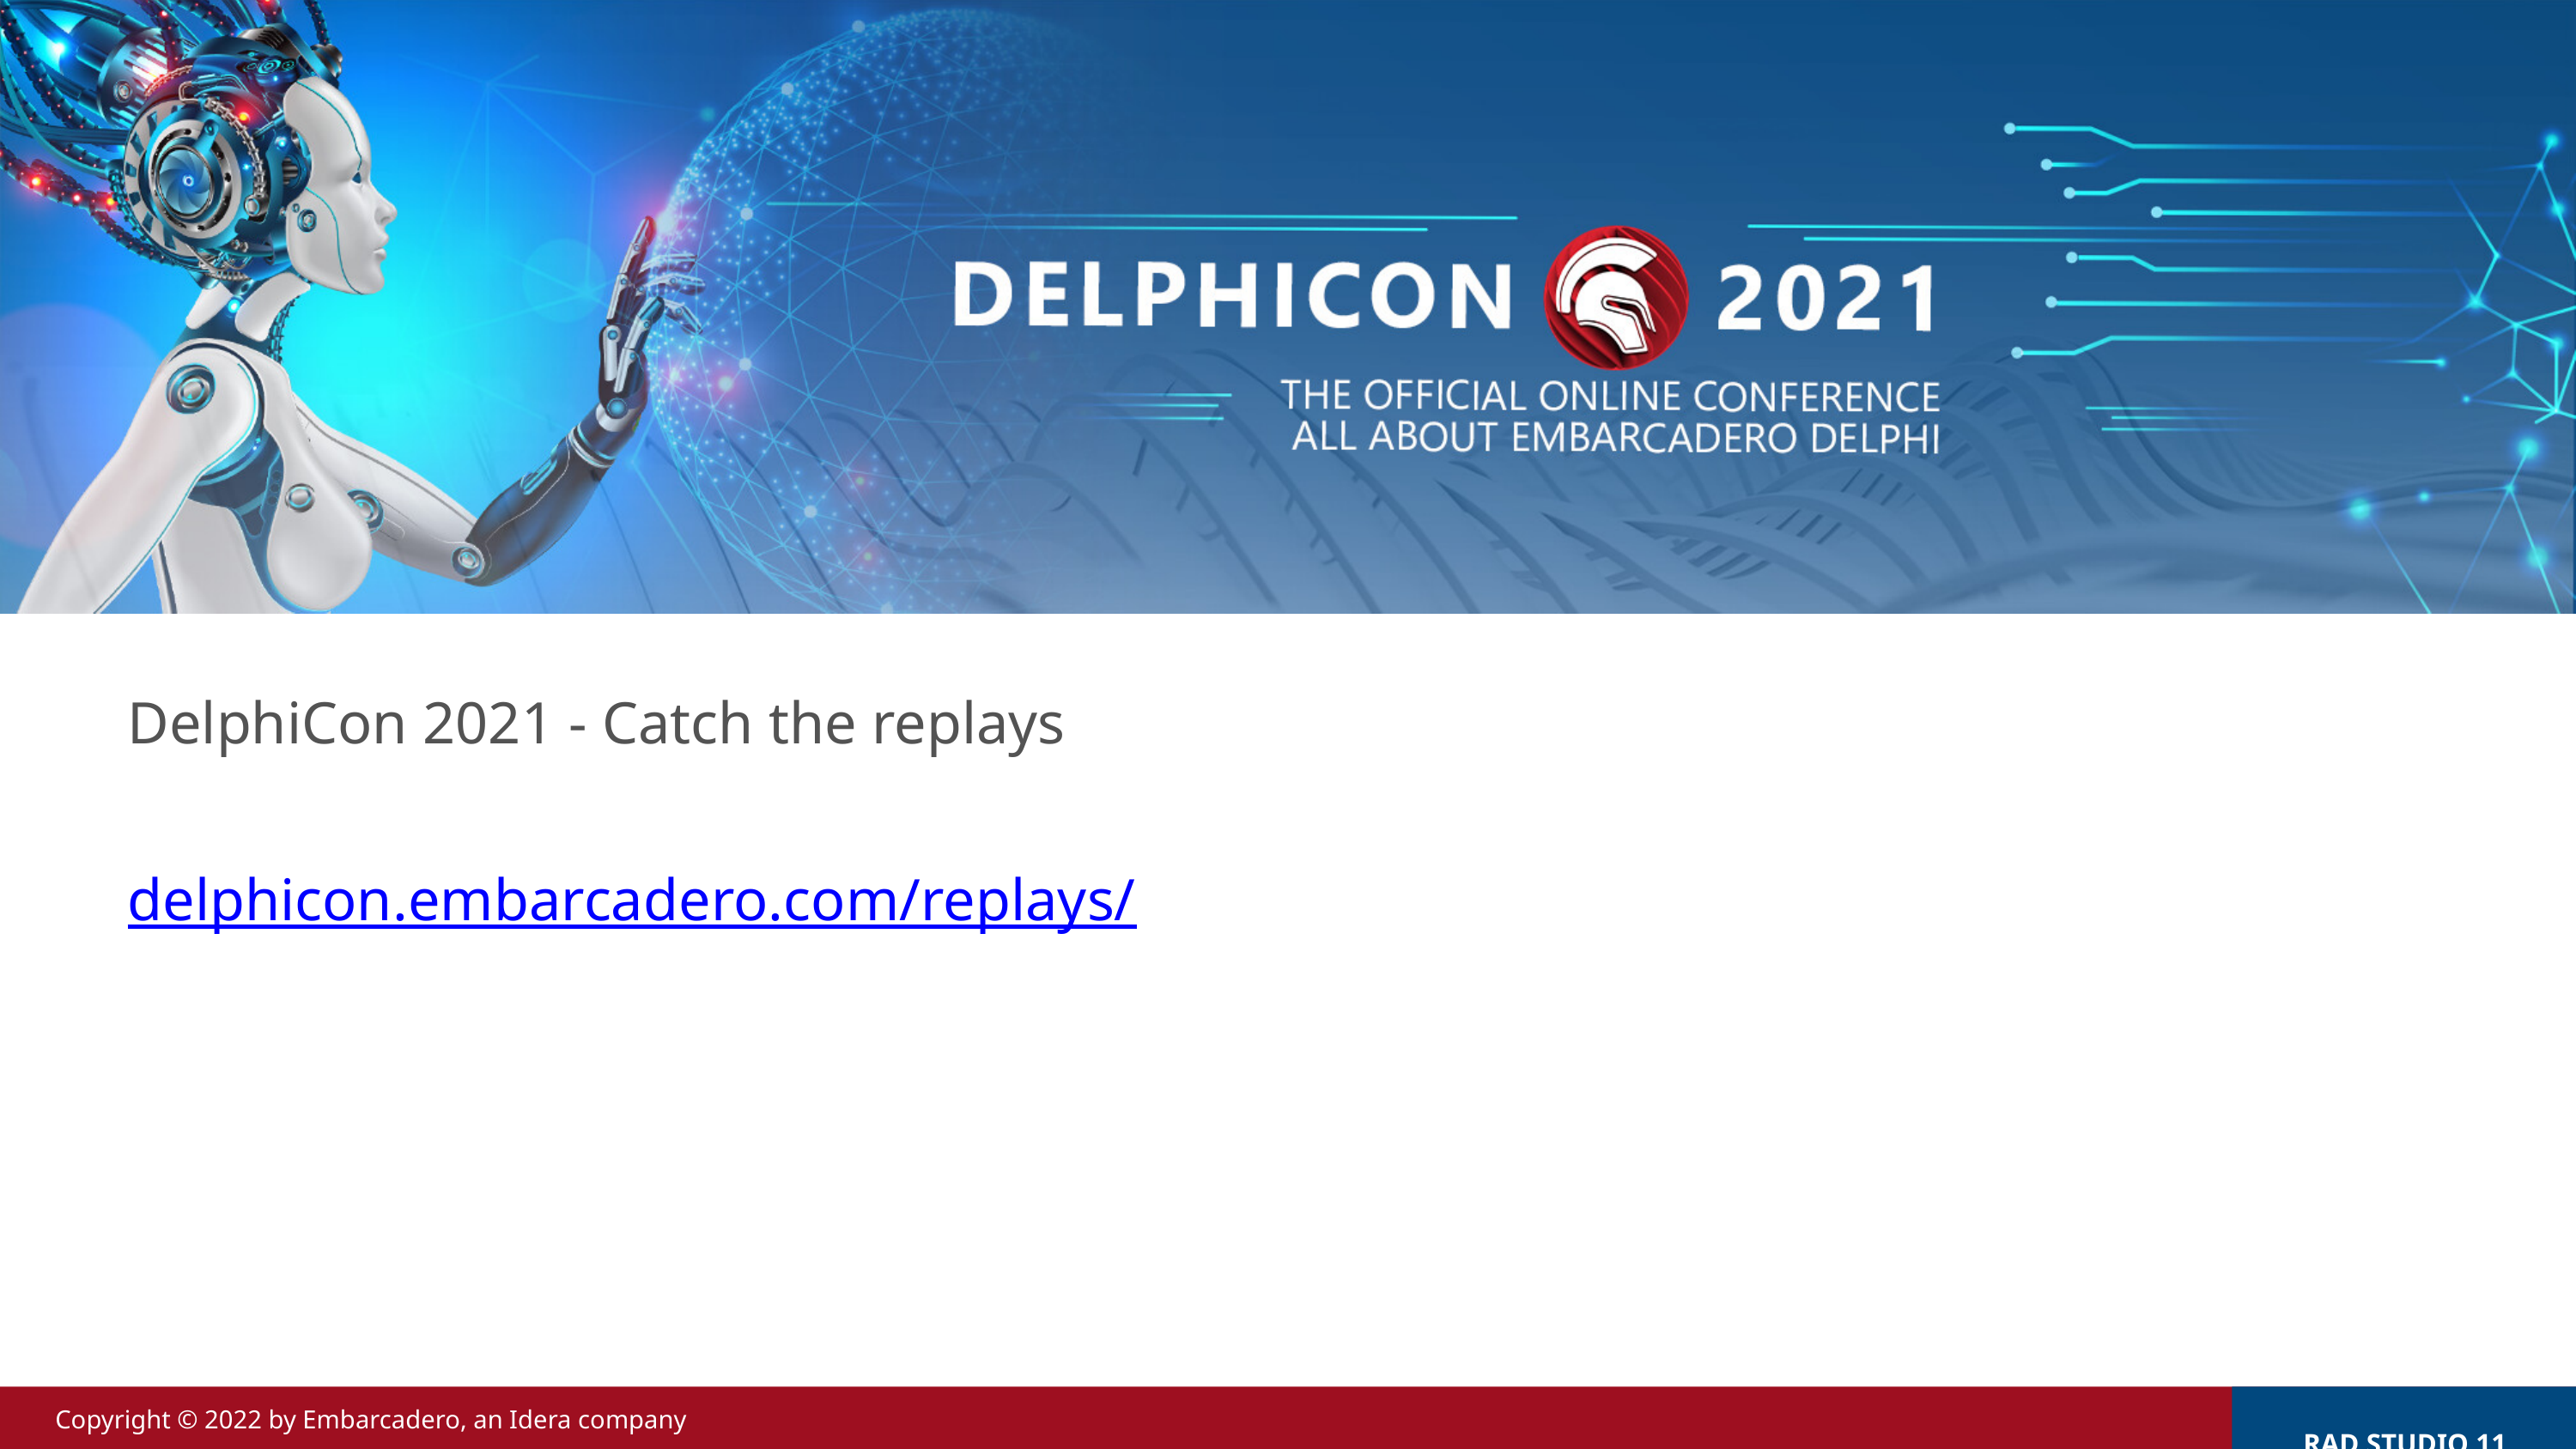

#
DelphiCon 2021 - Catch the replays
delphicon.embarcadero.com/replays/